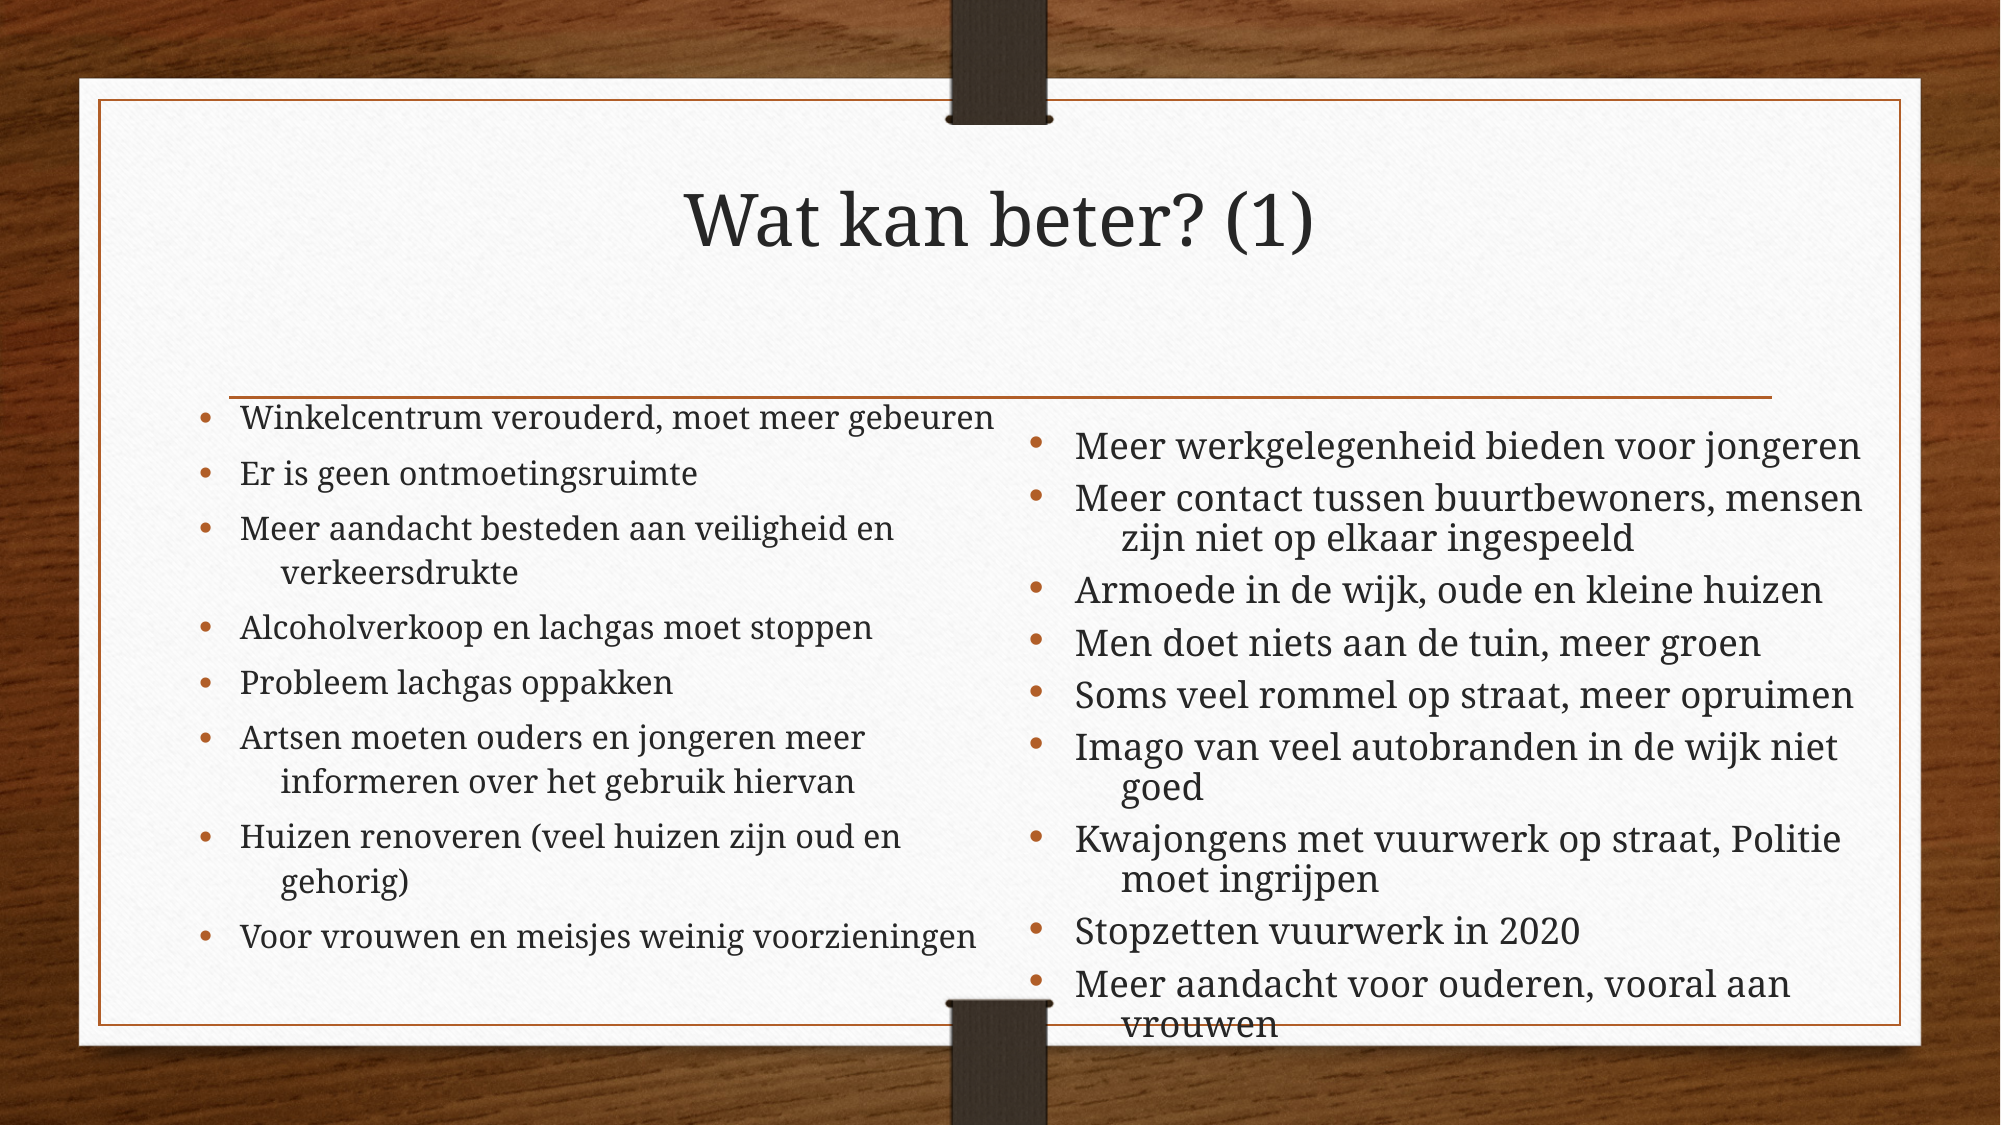

# Wat kan beter? (1)
Winkelcentrum verouderd, moet meer gebeuren
Er is geen ontmoetingsruimte
Meer aandacht besteden aan veiligheid en verkeersdrukte
Alcoholverkoop en lachgas moet stoppen
Probleem lachgas oppakken
Artsen moeten ouders en jongeren meer informeren over het gebruik hiervan
Huizen renoveren (veel huizen zijn oud en gehorig)
Voor vrouwen en meisjes weinig voorzieningen
Meer werkgelegenheid bieden voor jongeren
Meer contact tussen buurtbewoners, mensen zijn niet op elkaar ingespeeld
Armoede in de wijk, oude en kleine huizen
Men doet niets aan de tuin, meer groen
Soms veel rommel op straat, meer opruimen
Imago van veel autobranden in de wijk niet goed
Kwajongens met vuurwerk op straat, Politie moet ingrijpen
Stopzetten vuurwerk in 2020
Meer aandacht voor ouderen, vooral aan vrouwen